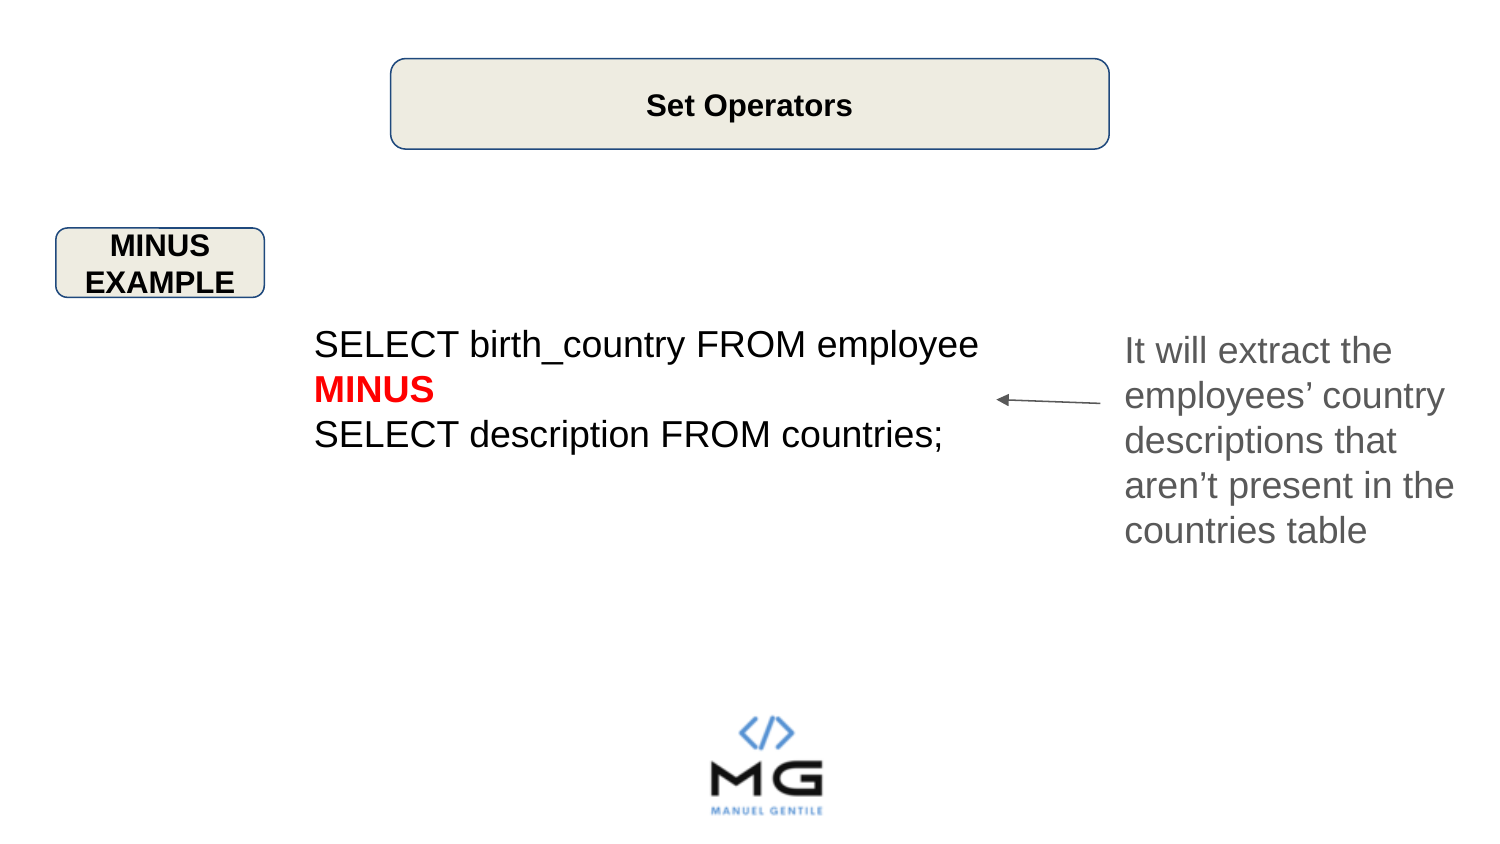

Set Operators
MINUS
EXAMPLE
SELECT birth_country FROM employee
MINUS
SELECT description FROM countries;
It will extract the employees’ country descriptions that aren’t present in the countries table